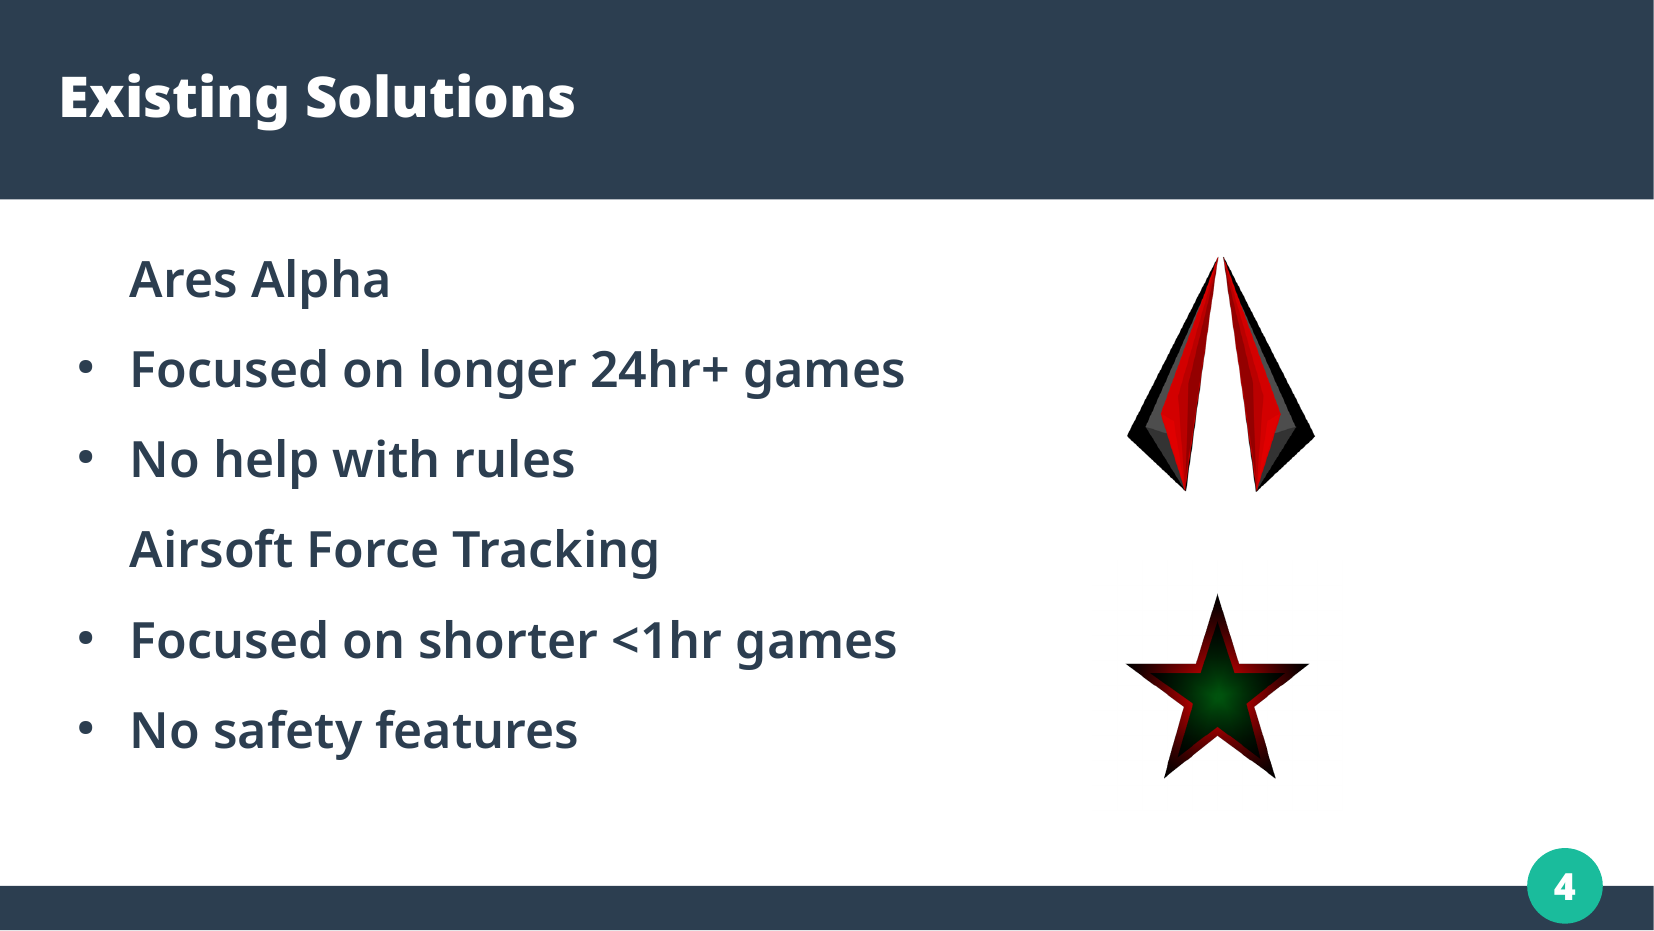

# Existing Solutions
Ares Alpha
Focused on longer 24hr+ games
No help with rules
Airsoft Force Tracking
Focused on shorter <1hr games
No safety features